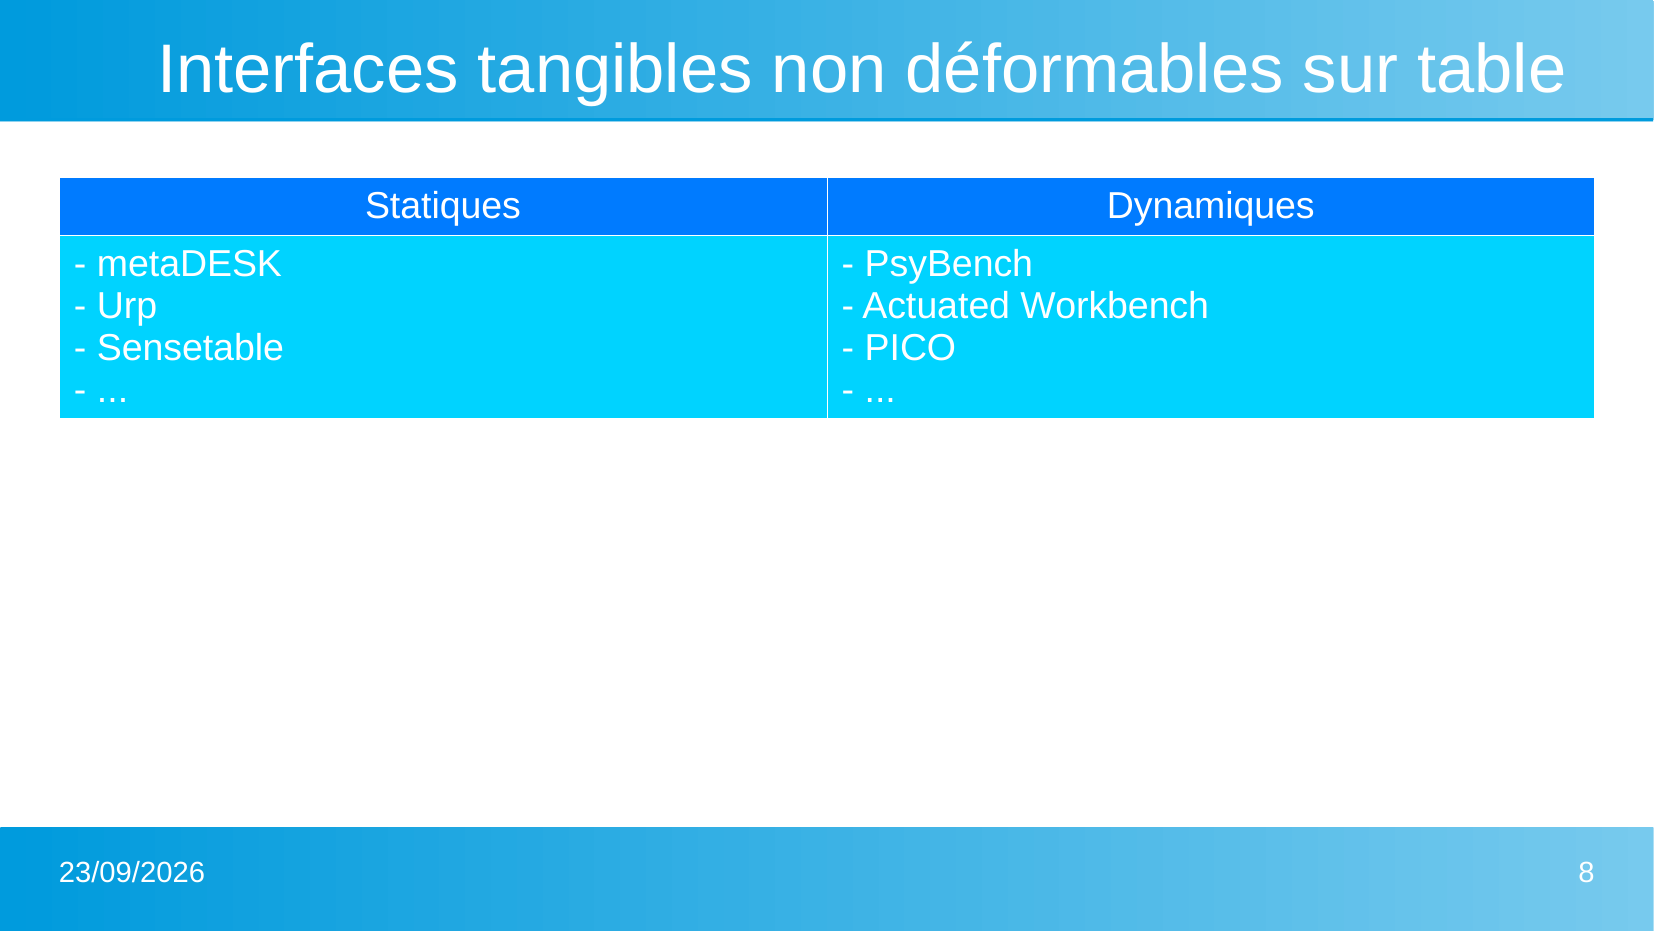

# Interfaces tangibles non déformables sur table
| Statiques | Dynamiques |
| --- | --- |
| - metaDESK - Urp - Sensetable - ... | - PsyBench - Actuated Workbench - PICO - ... |
8